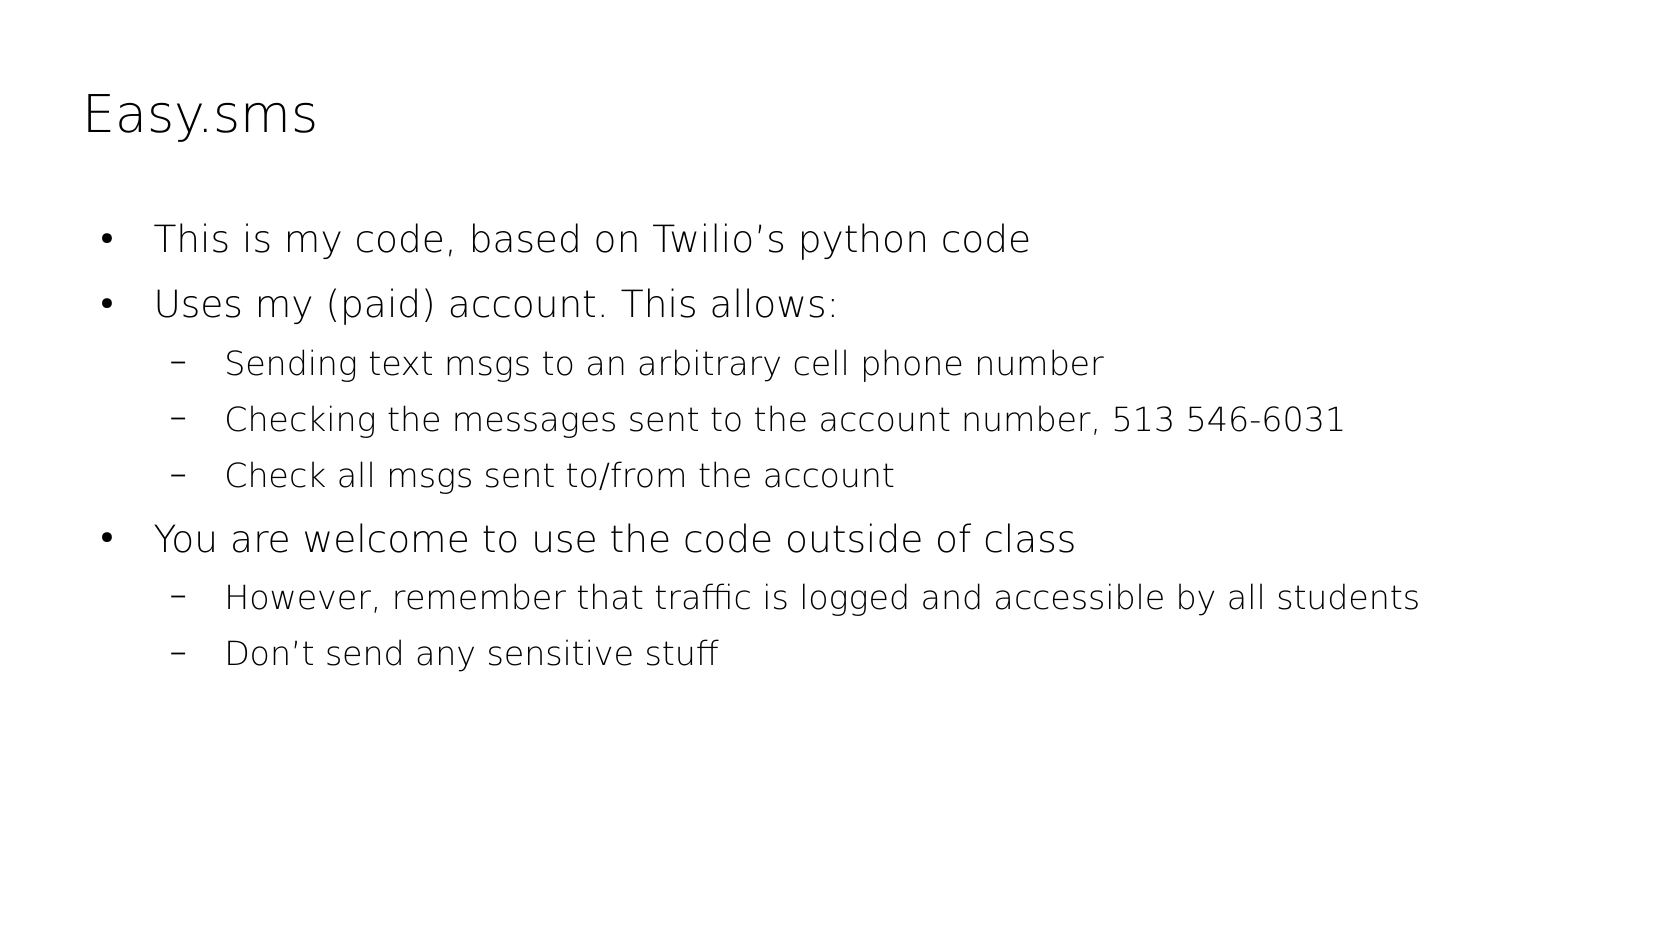

# Easy.sms
This is my code, based on Twilio’s python code
Uses my (paid) account. This allows:
Sending text msgs to an arbitrary cell phone number
Checking the messages sent to the account number, 513 546-6031
Check all msgs sent to/from the account
You are welcome to use the code outside of class
However, remember that traffic is logged and accessible by all students
Don’t send any sensitive stuff